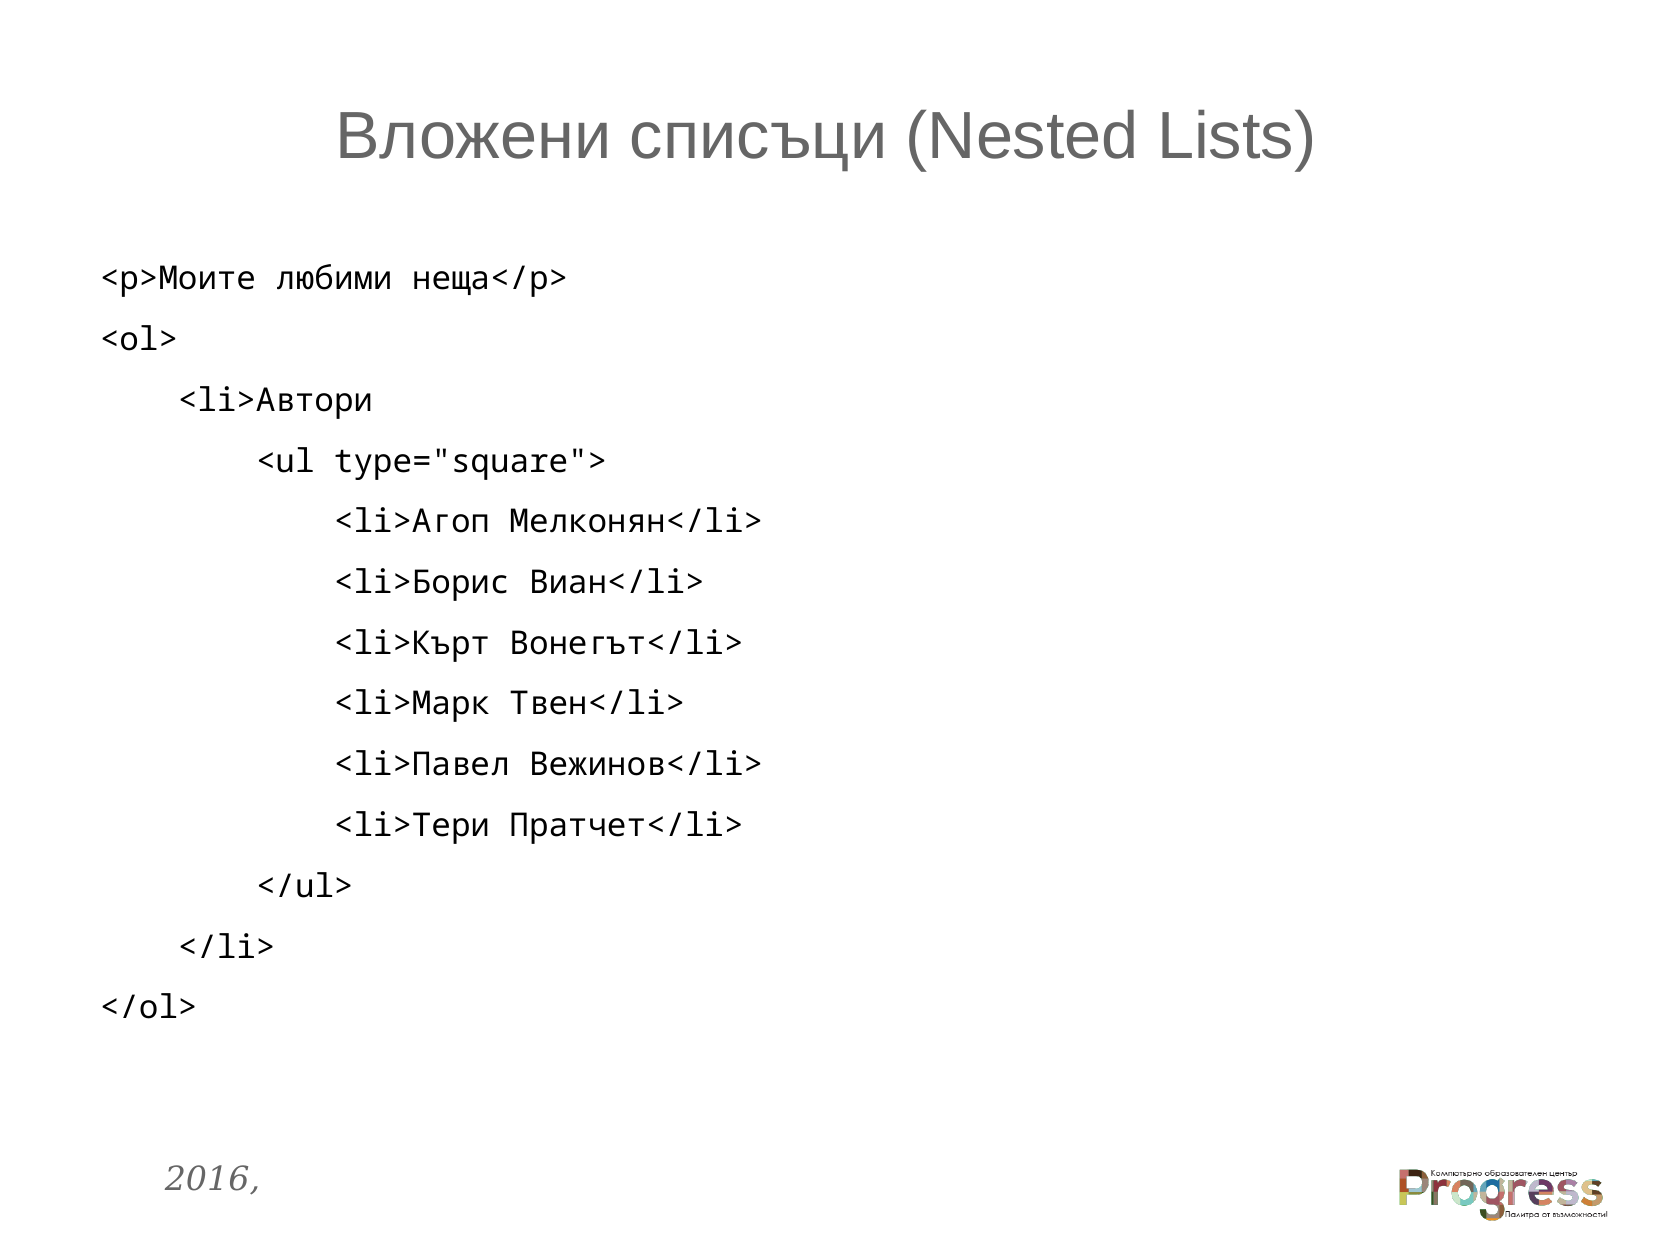

# Вложени списъци (Nested Lists)
<p>Моите любими неща</p>
<ol>
 <li>Автори
 <ul type="square">
 <li>Агоп Мелконян</li>
 <li>Борис Виан</li>
 <li>Кърт Вонегът</li>
 <li>Марк Твен</li>
 <li>Павел Вежинов</li>
 <li>Тери Пратчет</li>
 </ul>
 </li>
</ol>
2016,